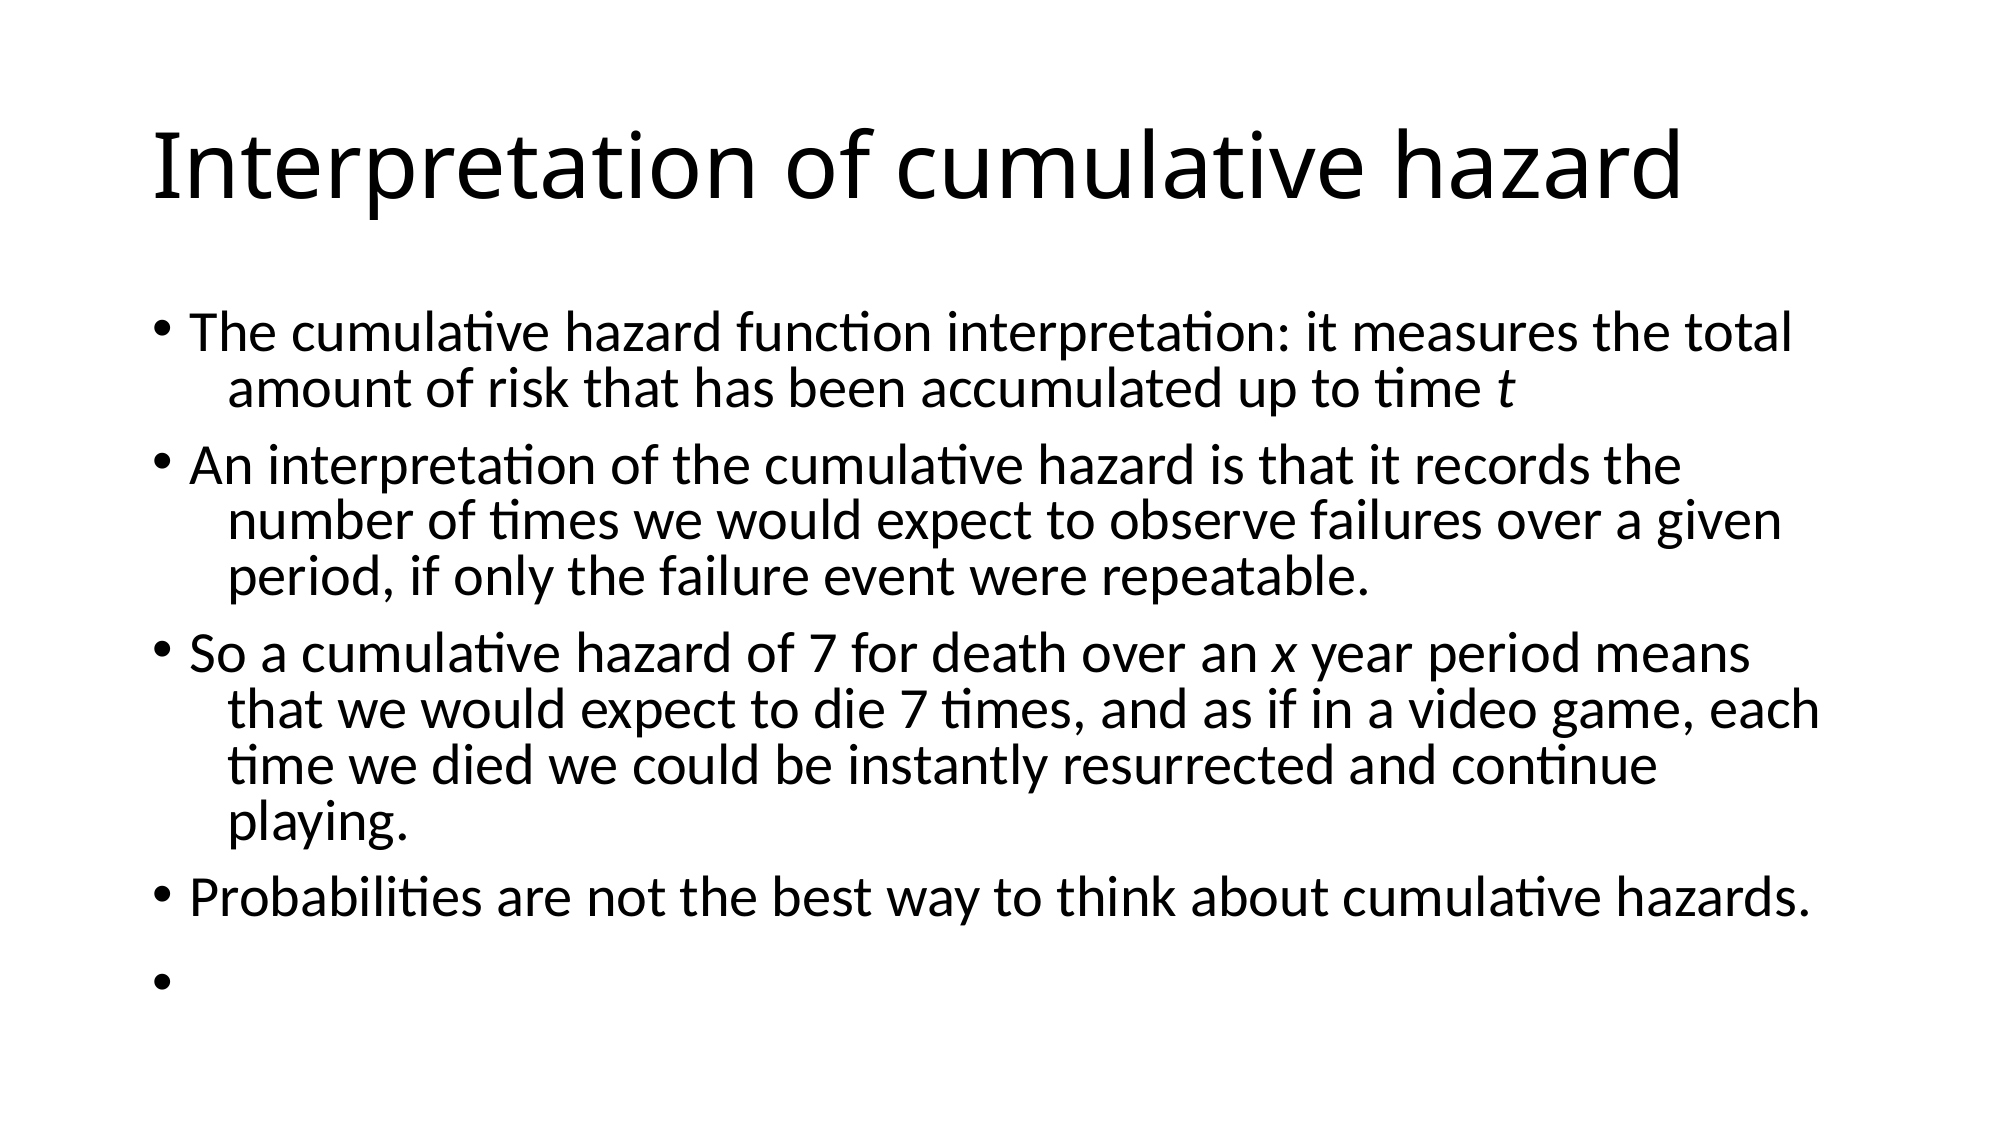

# Interpretation of cumulative hazard
The cumulative hazard function interpretation: it measures the total amount of risk that has been accumulated up to time t
An interpretation of the cumulative hazard is that it records the number of times we would expect to observe failures over a given period, if only the failure event were repeatable.
So a cumulative hazard of 7 for death over an x year period means that we would expect to die 7 times, and as if in a video game, each time we died we could be instantly resurrected and continue playing.
Probabilities are not the best way to think about cumulative hazards.